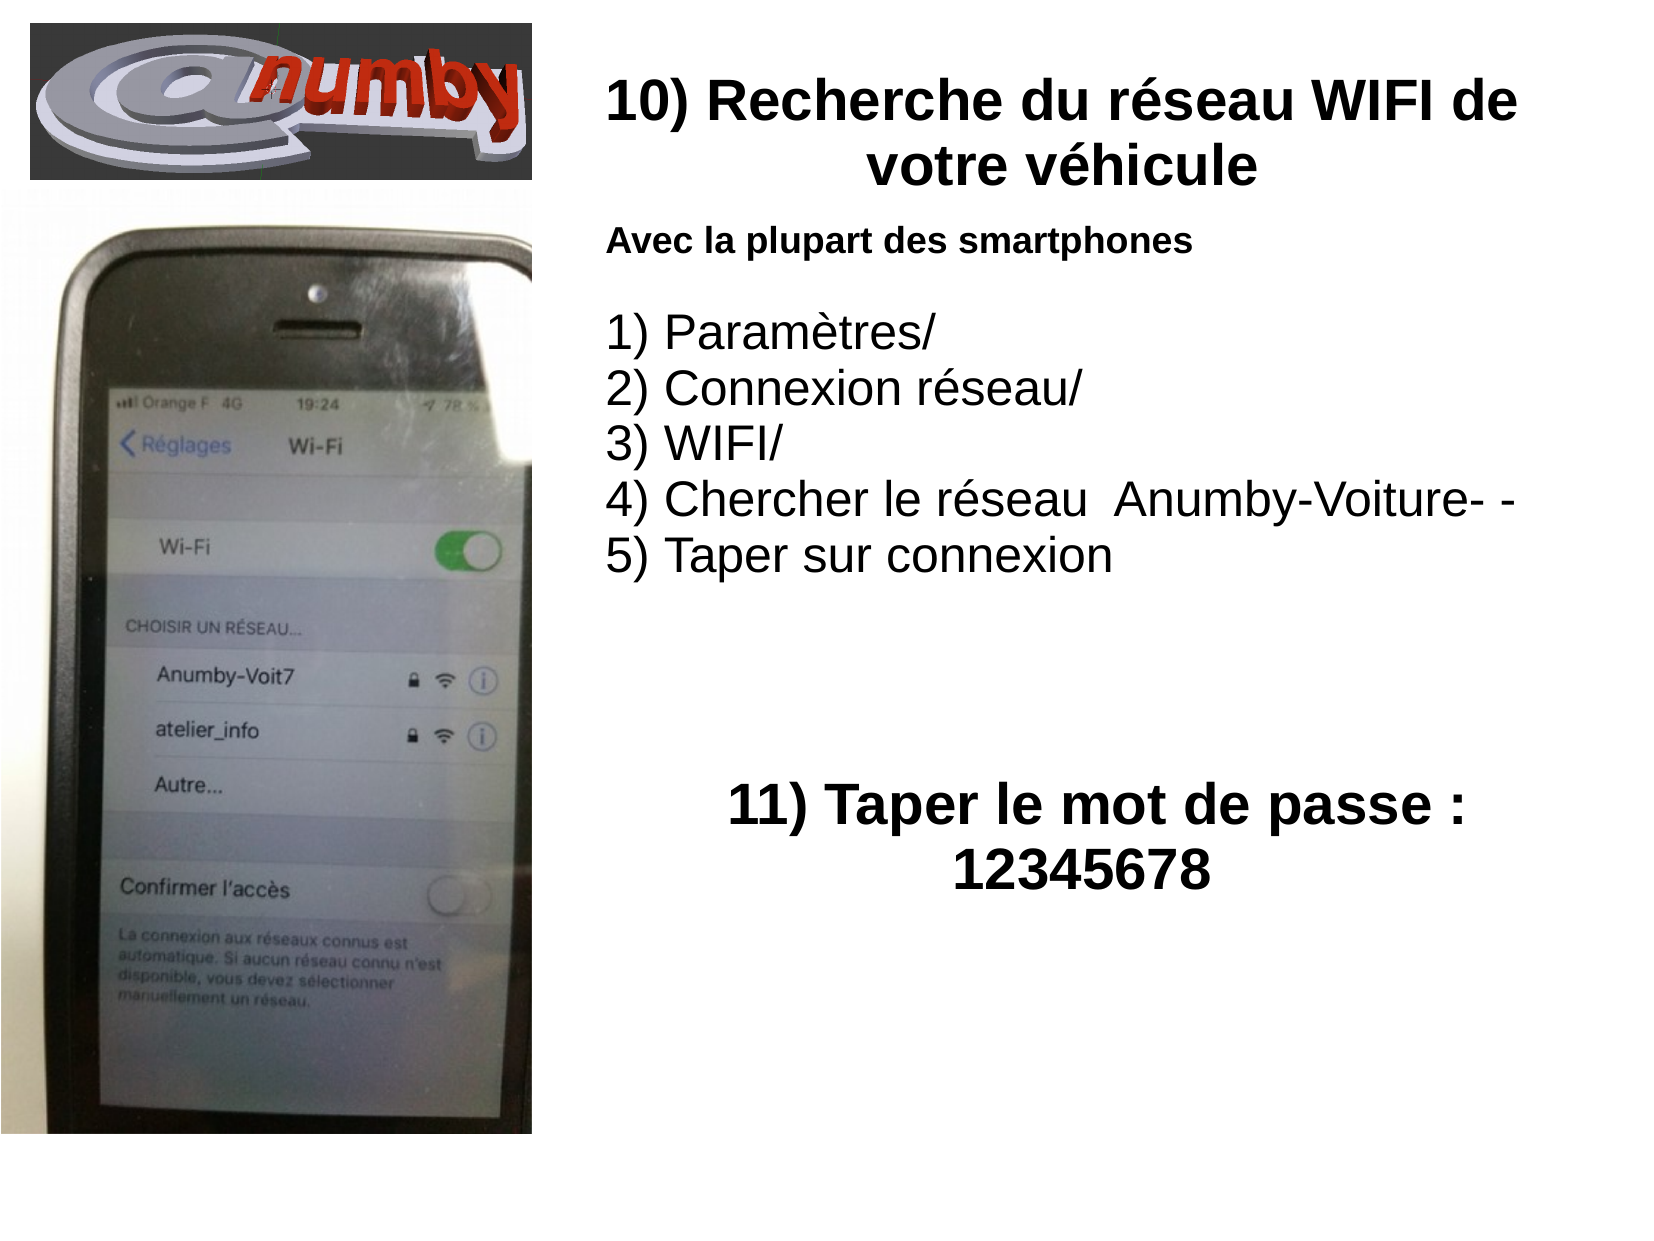

# 10) Recherche du réseau WIFI de votre véhicule
Avec la plupart des smartphones
 Paramètres/
 Connexion réseau/
 WIFI/
 Chercher le réseau Anumby-Voiture- -
 Taper sur connexion
11) Taper le mot de passe : 12345678